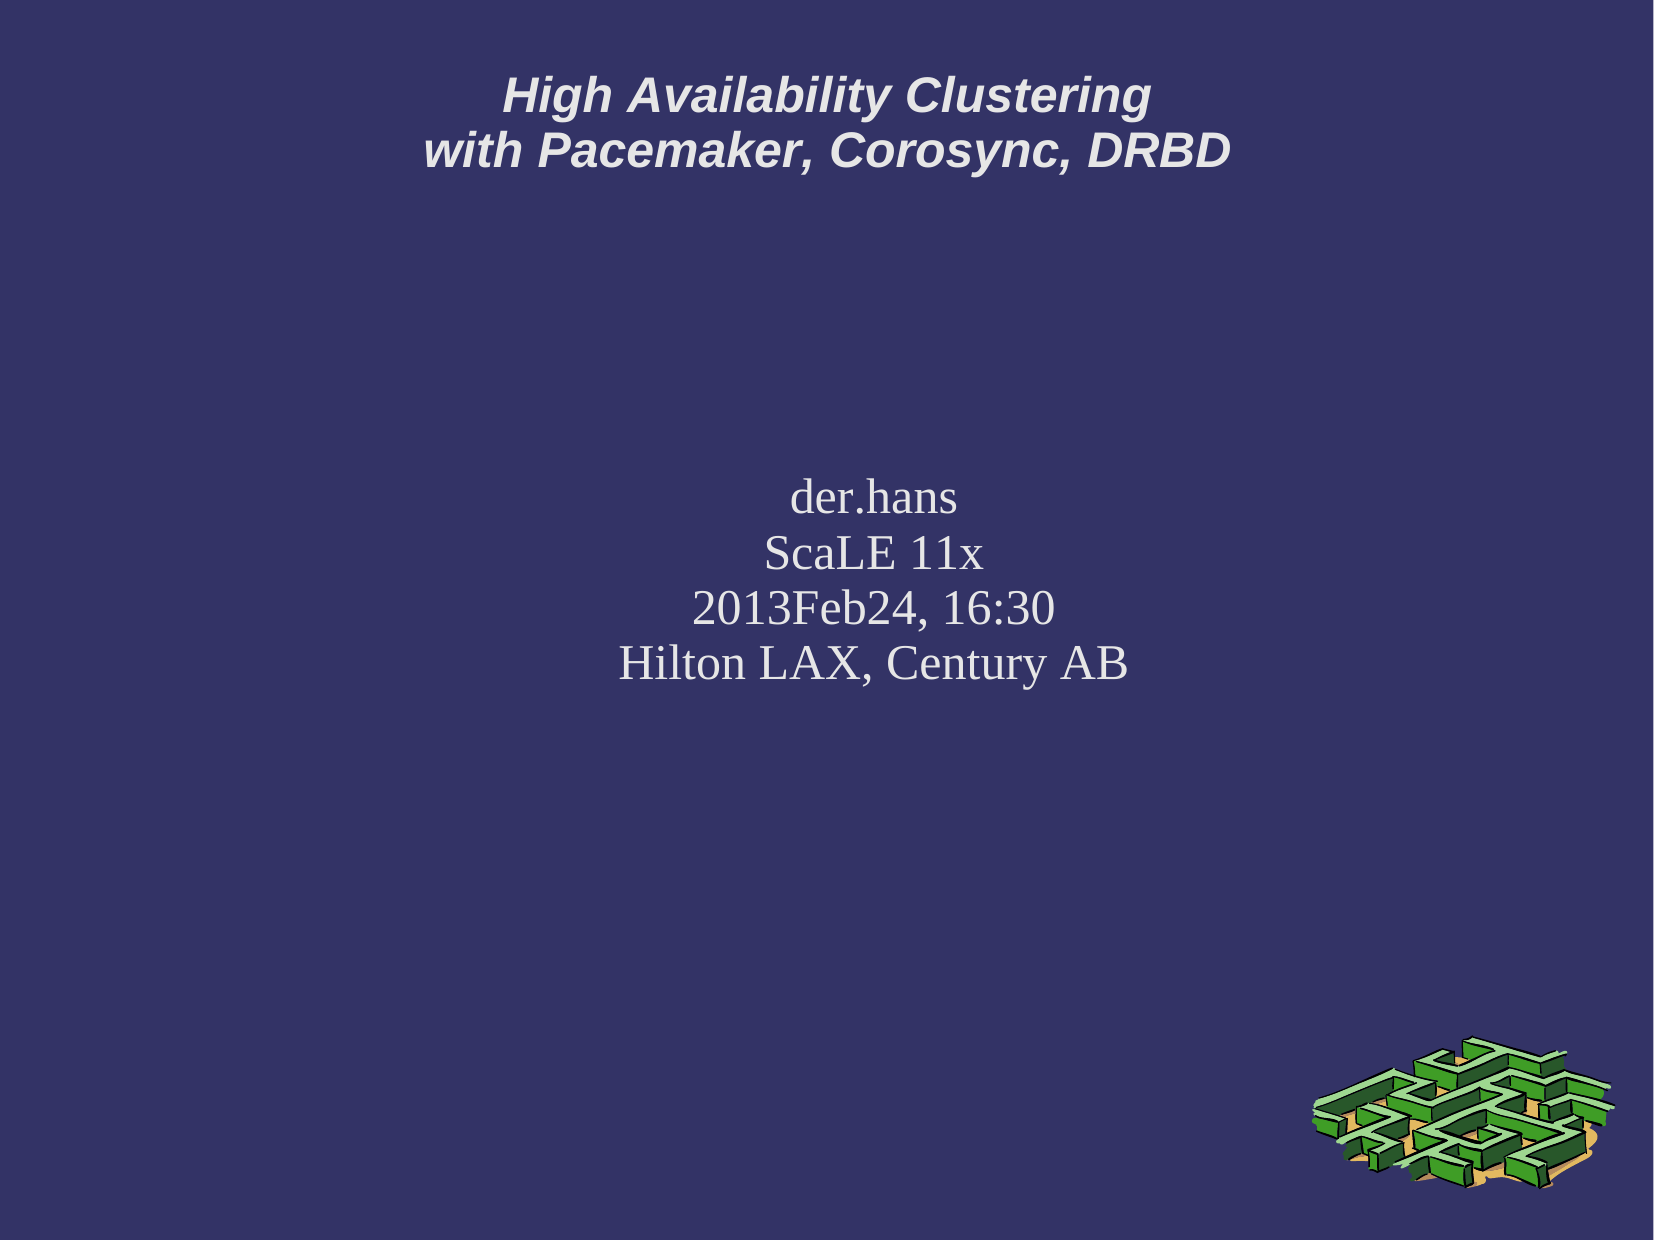

# High Availability Clustering with Pacemaker, Corosync, DRBD
der.hans
ScaLE 11x
2013Feb24, 16:30
Hilton LAX, Century AB